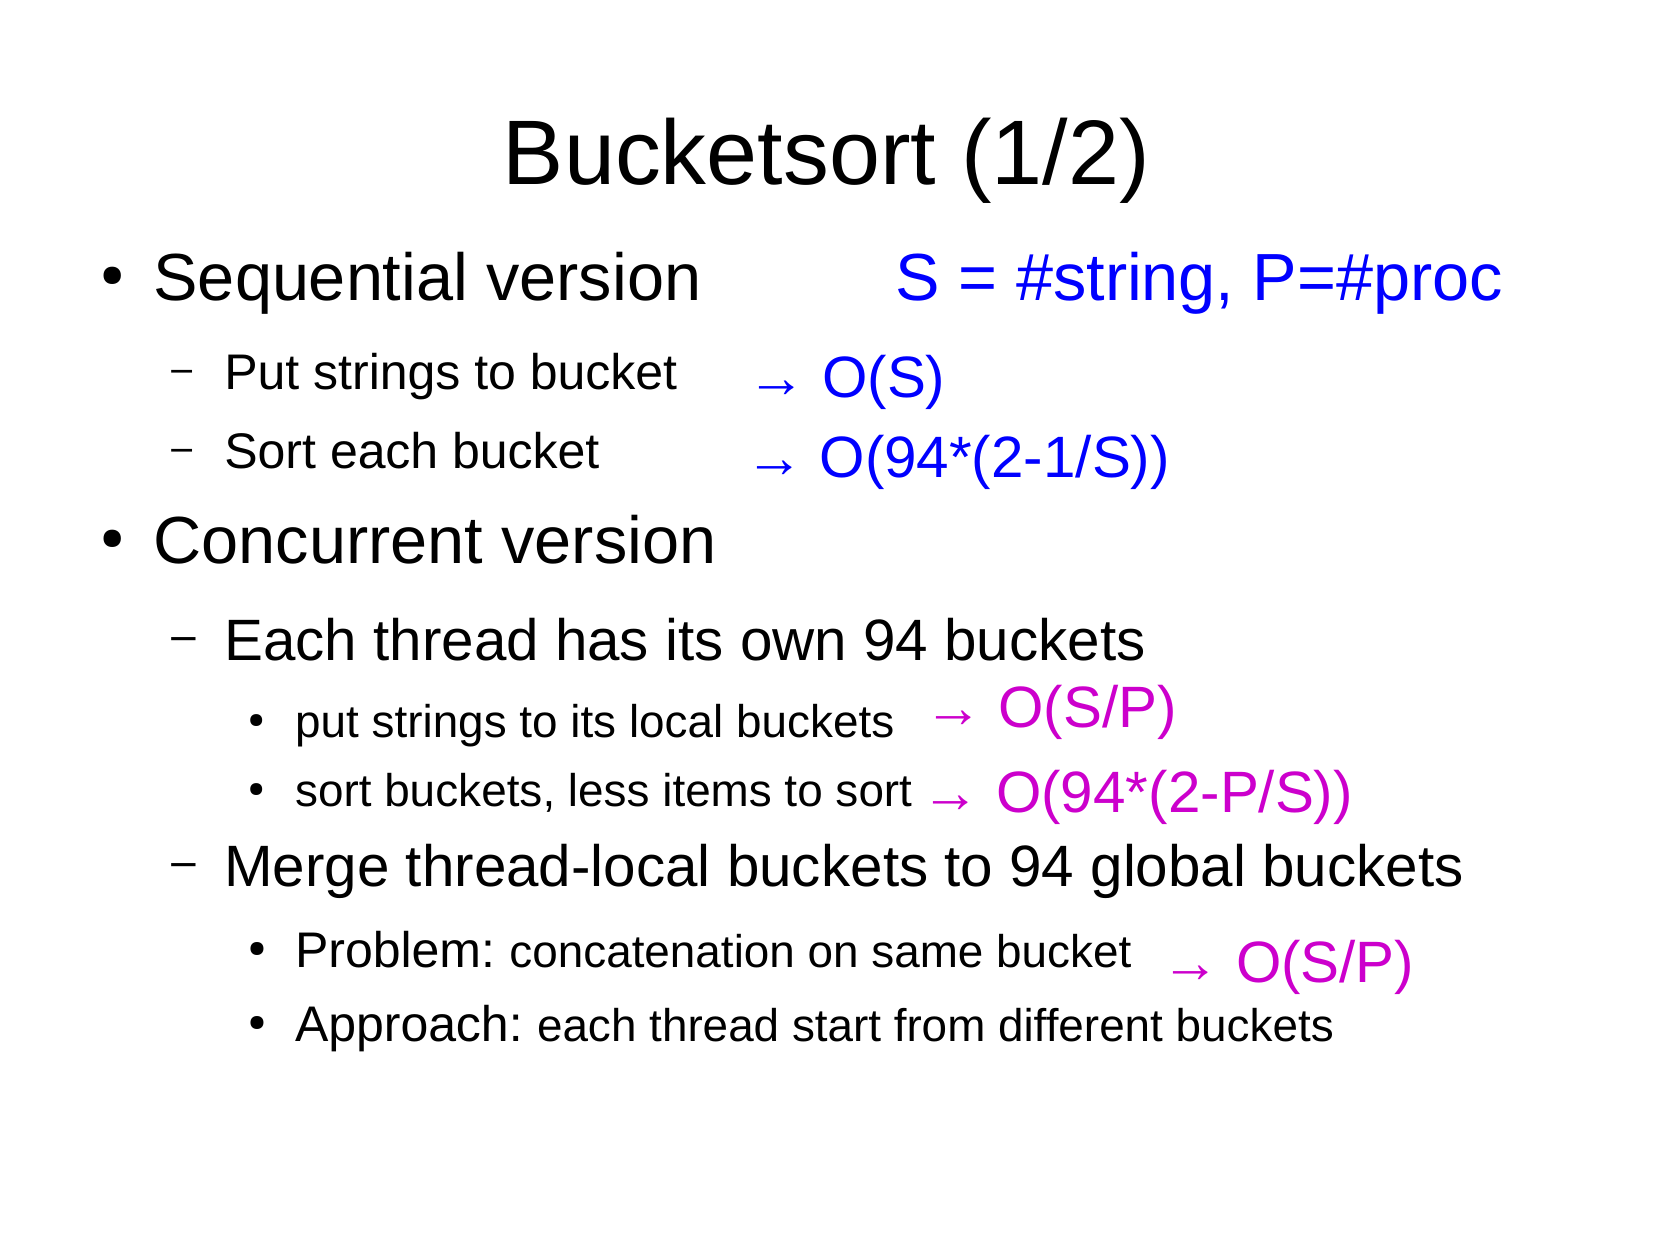

# Bucketsort (1/2)
Sequential version
Put strings to bucket
Sort each bucket
Concurrent version
Each thread has its own 94 buckets
put strings to its local buckets
sort buckets, less items to sort
Merge thread-local buckets to 94 global buckets
Problem: concatenation on same bucket
Approach: each thread start from different buckets
S = #string, P=#proc
→ O(S)
→ O(94*(2-1/S))
→ O(S/P)
→ O(94*(2-P/S))
→ O(S/P)